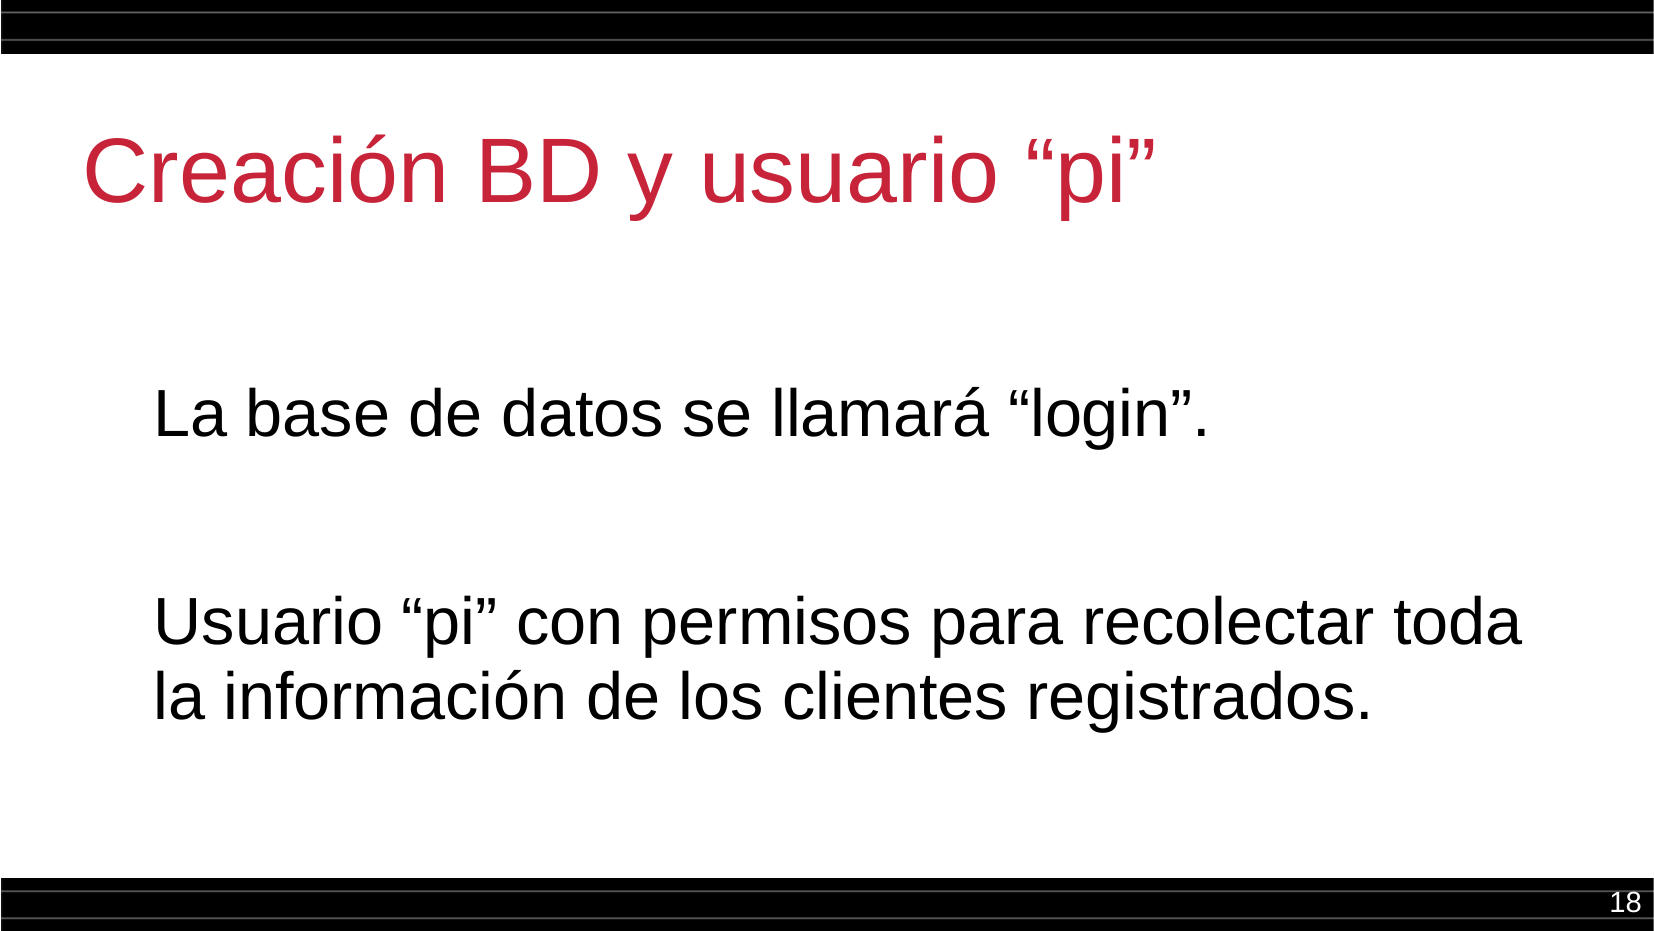

# Creación BD y usuario “pi”
La base de datos se llamará “login”.
Usuario “pi” con permisos para recolectar toda la información de los clientes registrados.